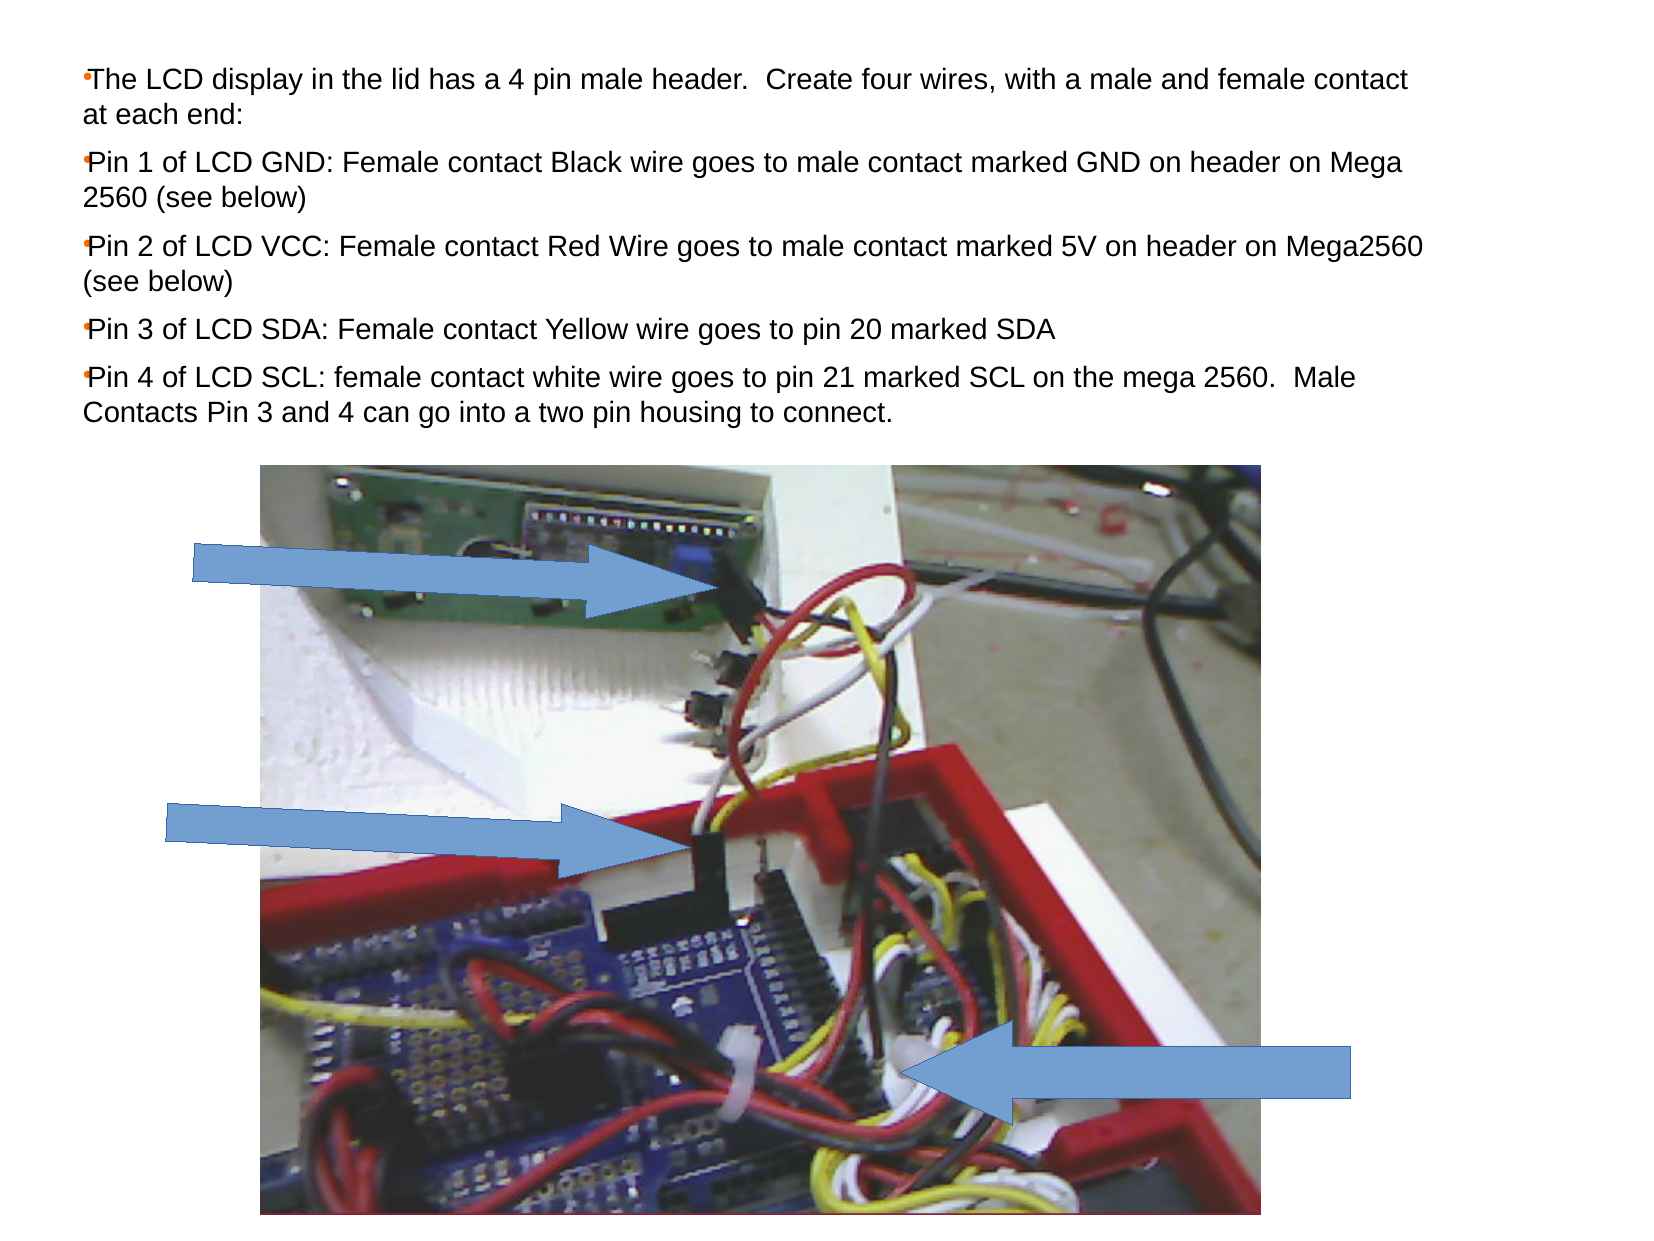

# The LCD display in the lid has a 4 pin male header. Create four wires, with a male and female contact at each end:
Pin 1 of LCD GND: Female contact Black wire goes to male contact marked GND on header on Mega 2560 (see below)
Pin 2 of LCD VCC: Female contact Red Wire goes to male contact marked 5V on header on Mega2560 (see below)
Pin 3 of LCD SDA: Female contact Yellow wire goes to pin 20 marked SDA
Pin 4 of LCD SCL: female contact white wire goes to pin 21 marked SCL on the mega 2560. Male Contacts Pin 3 and 4 can go into a two pin housing to connect.